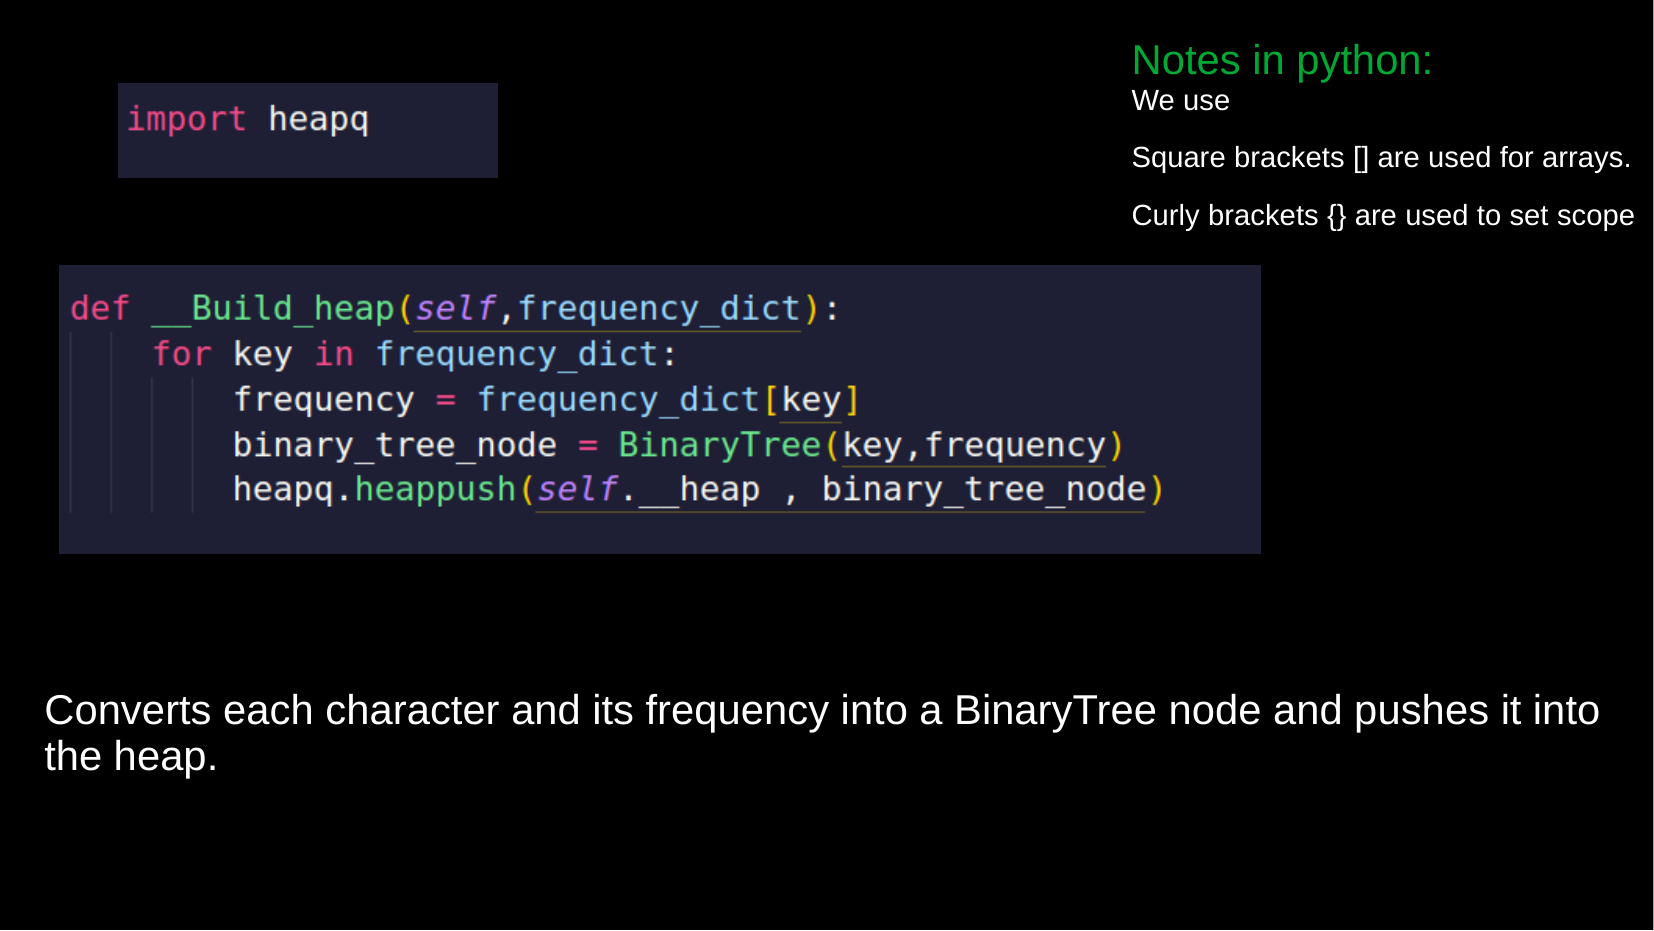

Notes in python:
We use
Square brackets [] are used for arrays.
Curly brackets {} are used to set scope
Converts each character and its frequency into a BinaryTree node and pushes it into the heap.